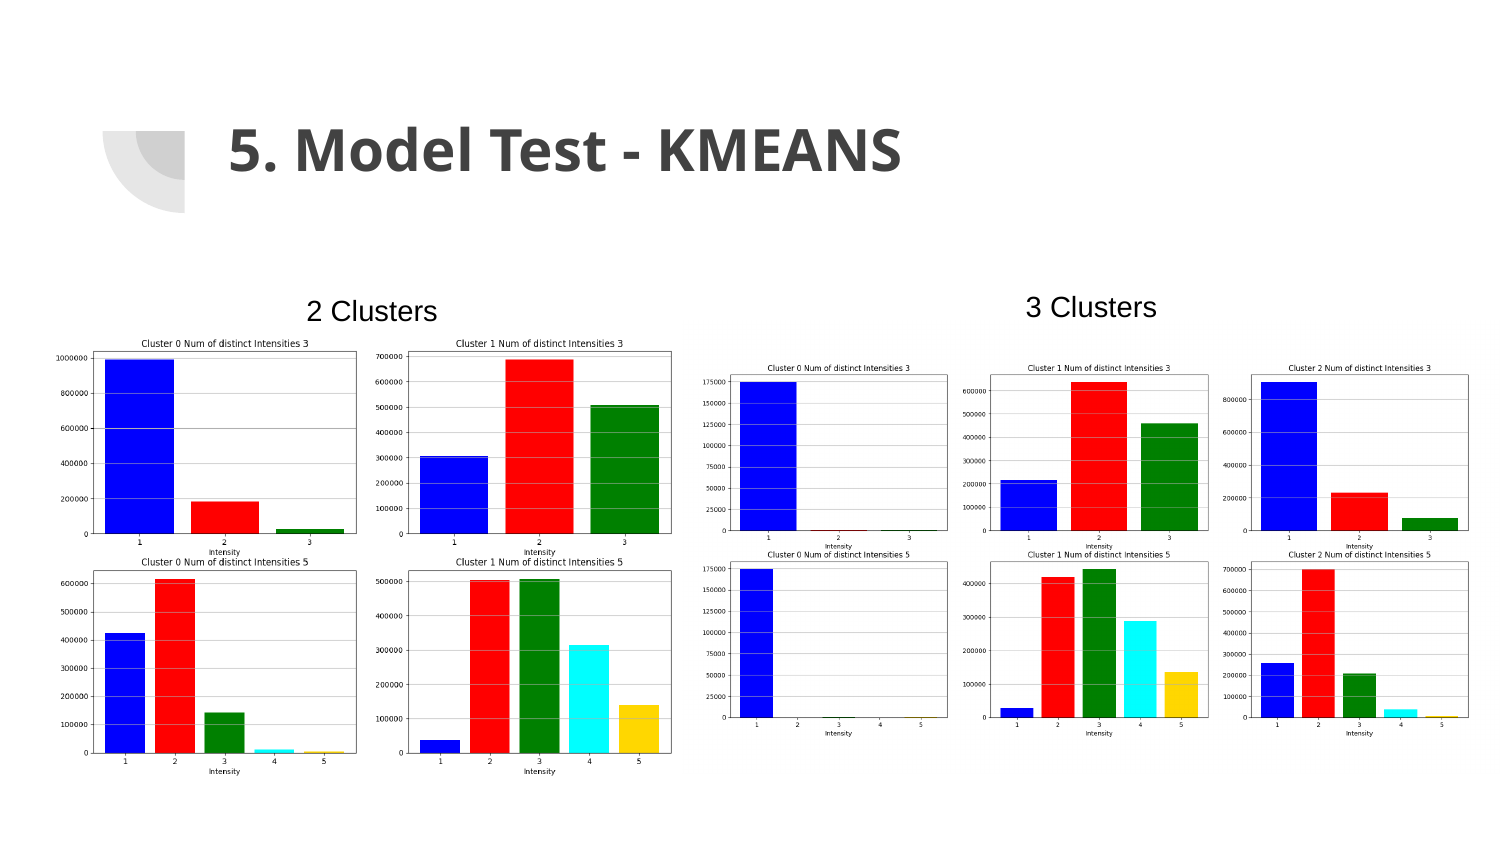

# 5. Model Test - KMEANS
3 Clusters
2 Clusters